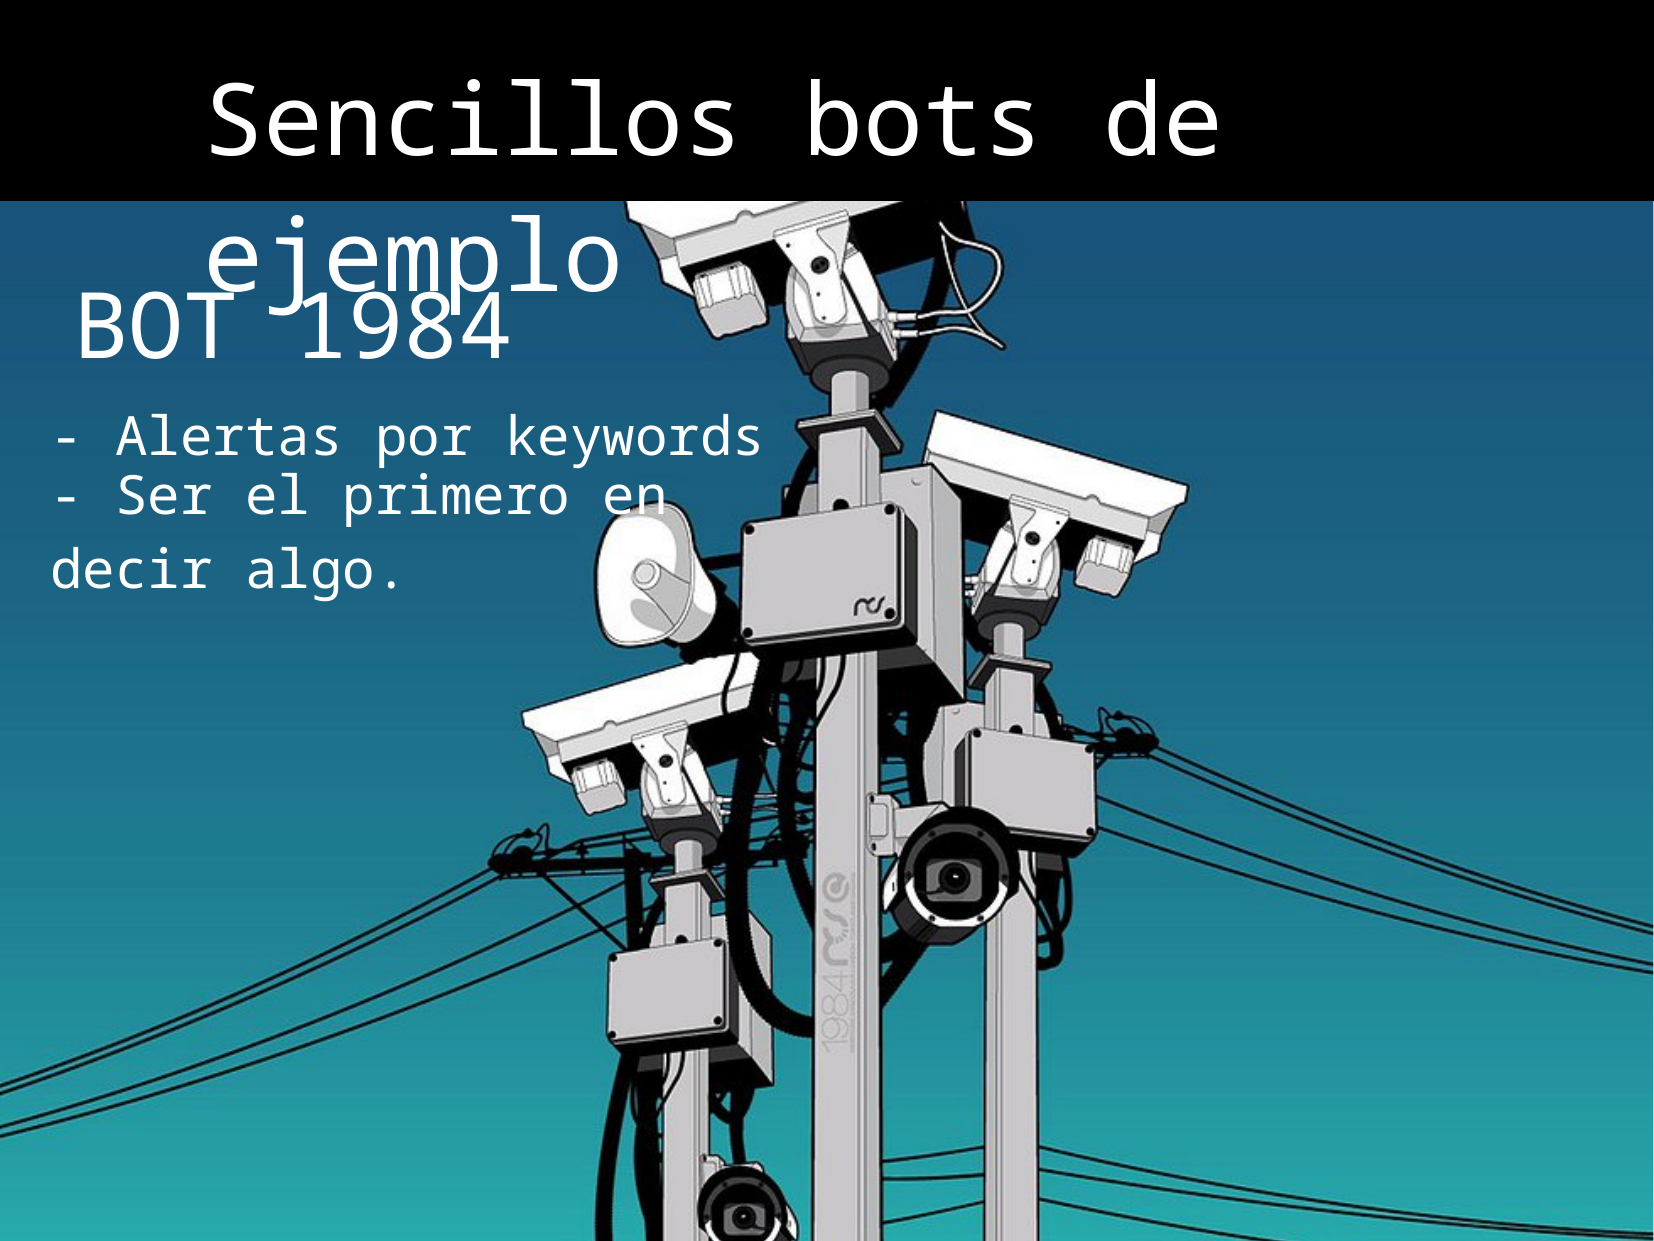

Sencillos bots de ejemplo
BOT 1984
- Alertas por keywords
- Ser el primero en
decir algo.